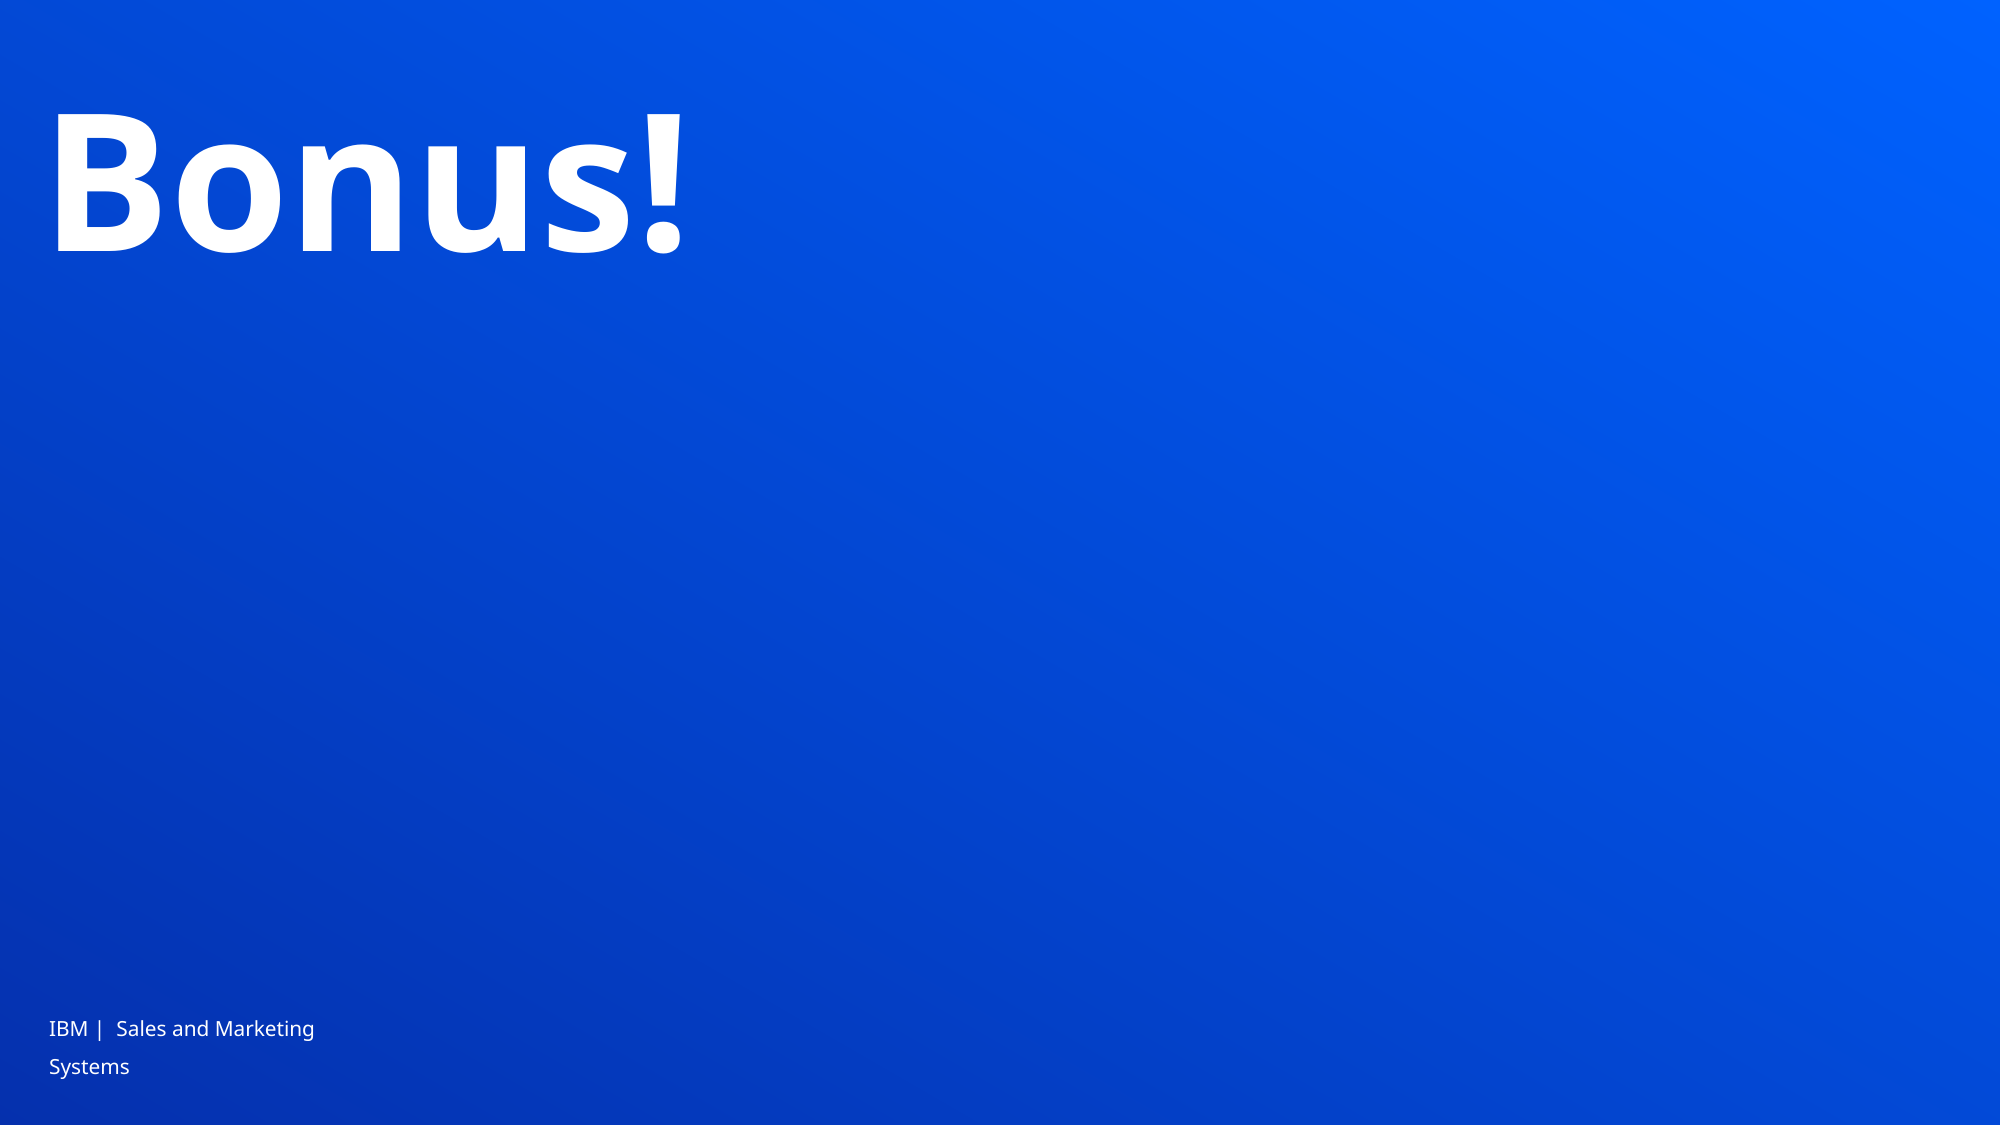

# Bonus!
IBM | Sales and Marketing Systems